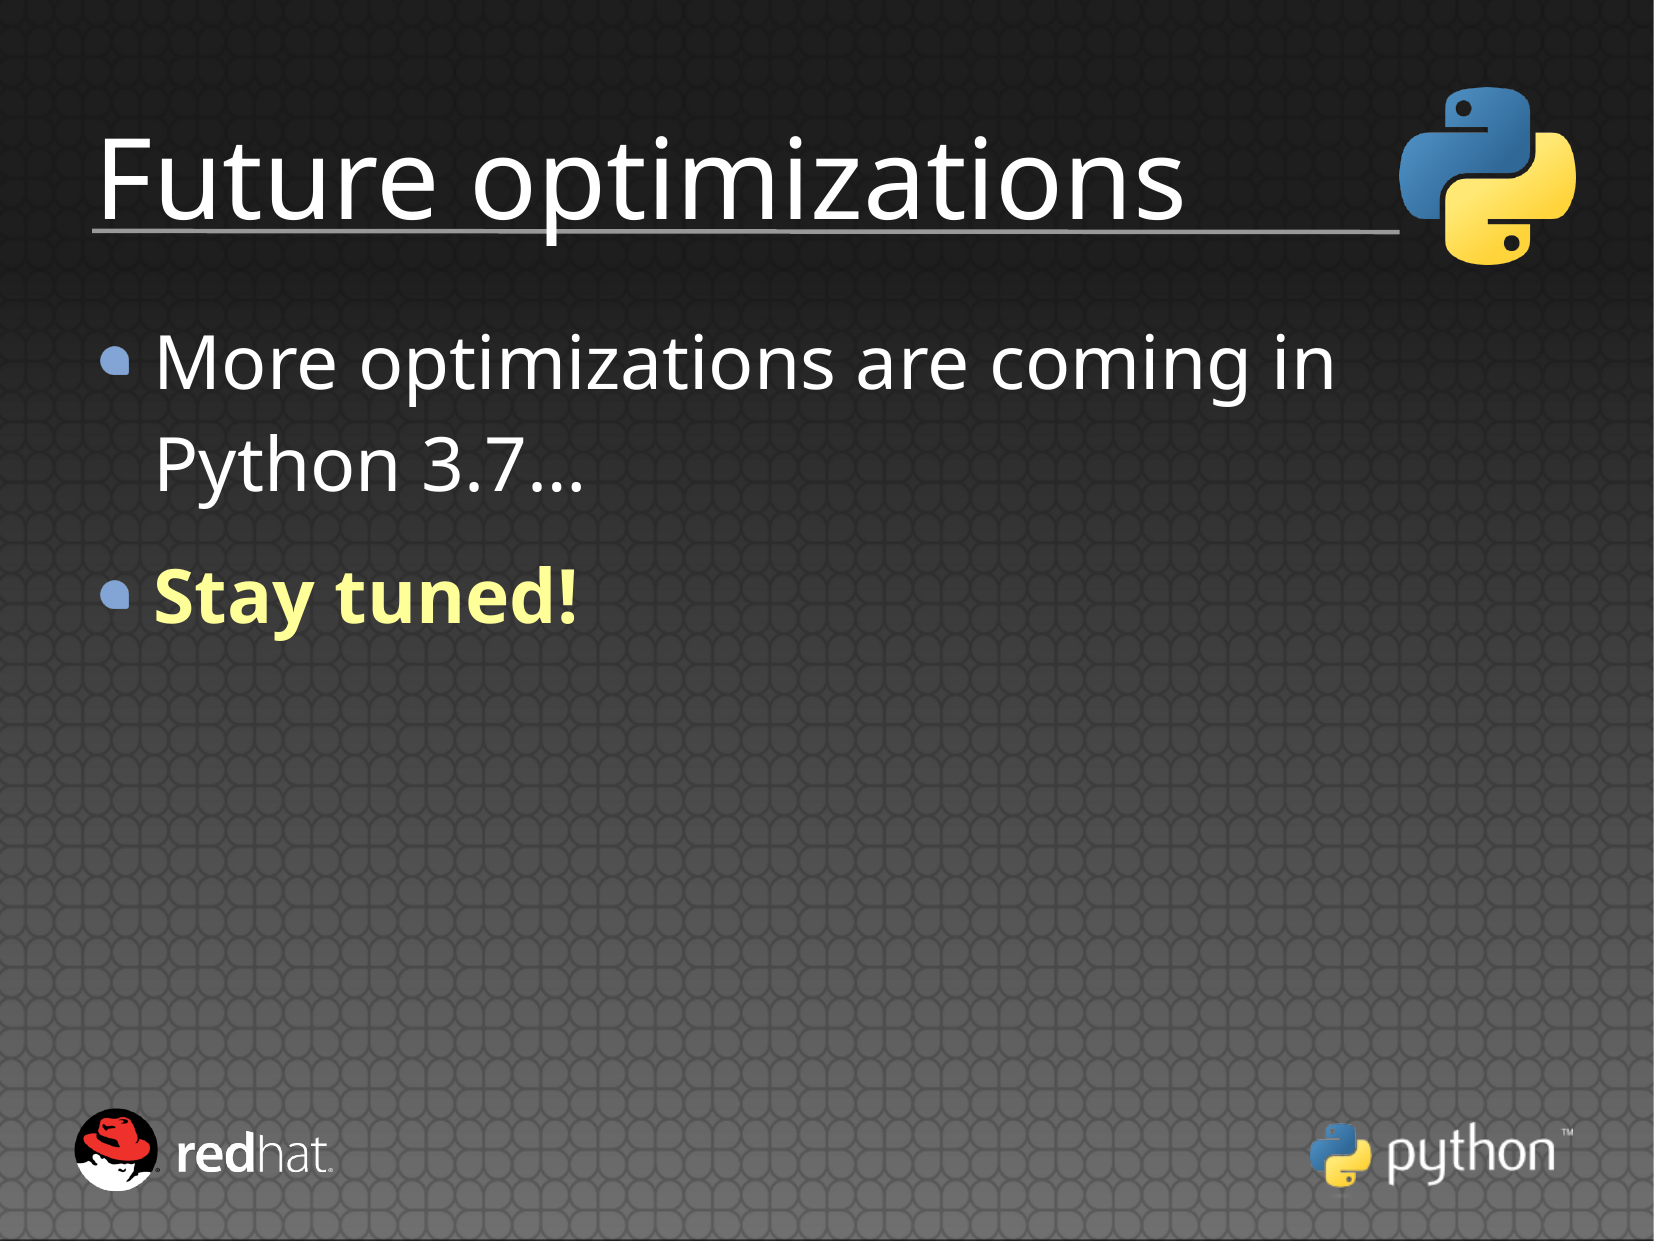

Future optimizations
# More optimizations are coming in Python 3.7…
Stay tuned!